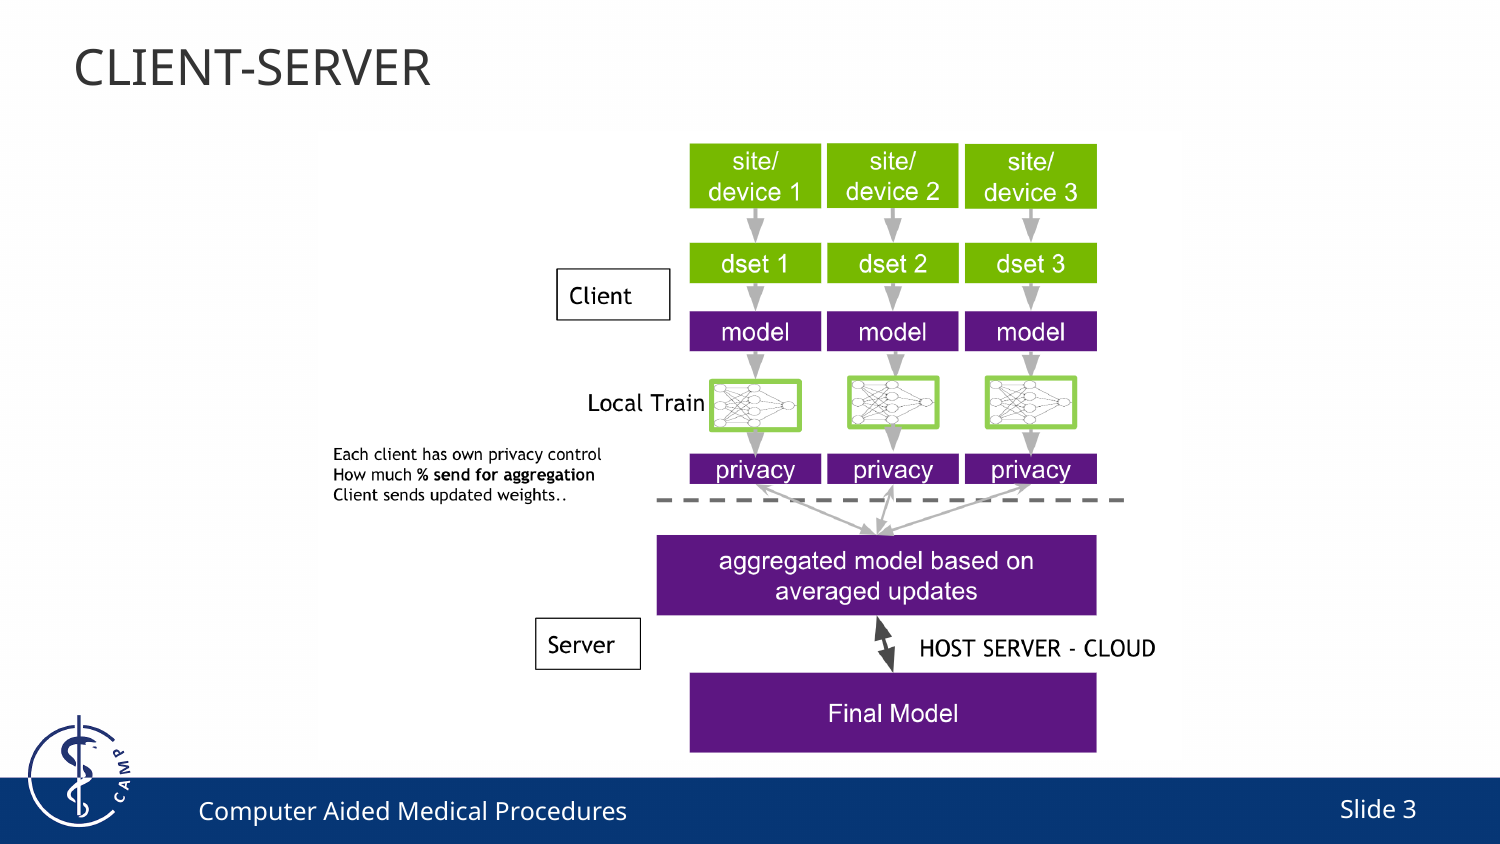

# CLIENT-SERVER
Computer Aided Medical Procedures
Slide